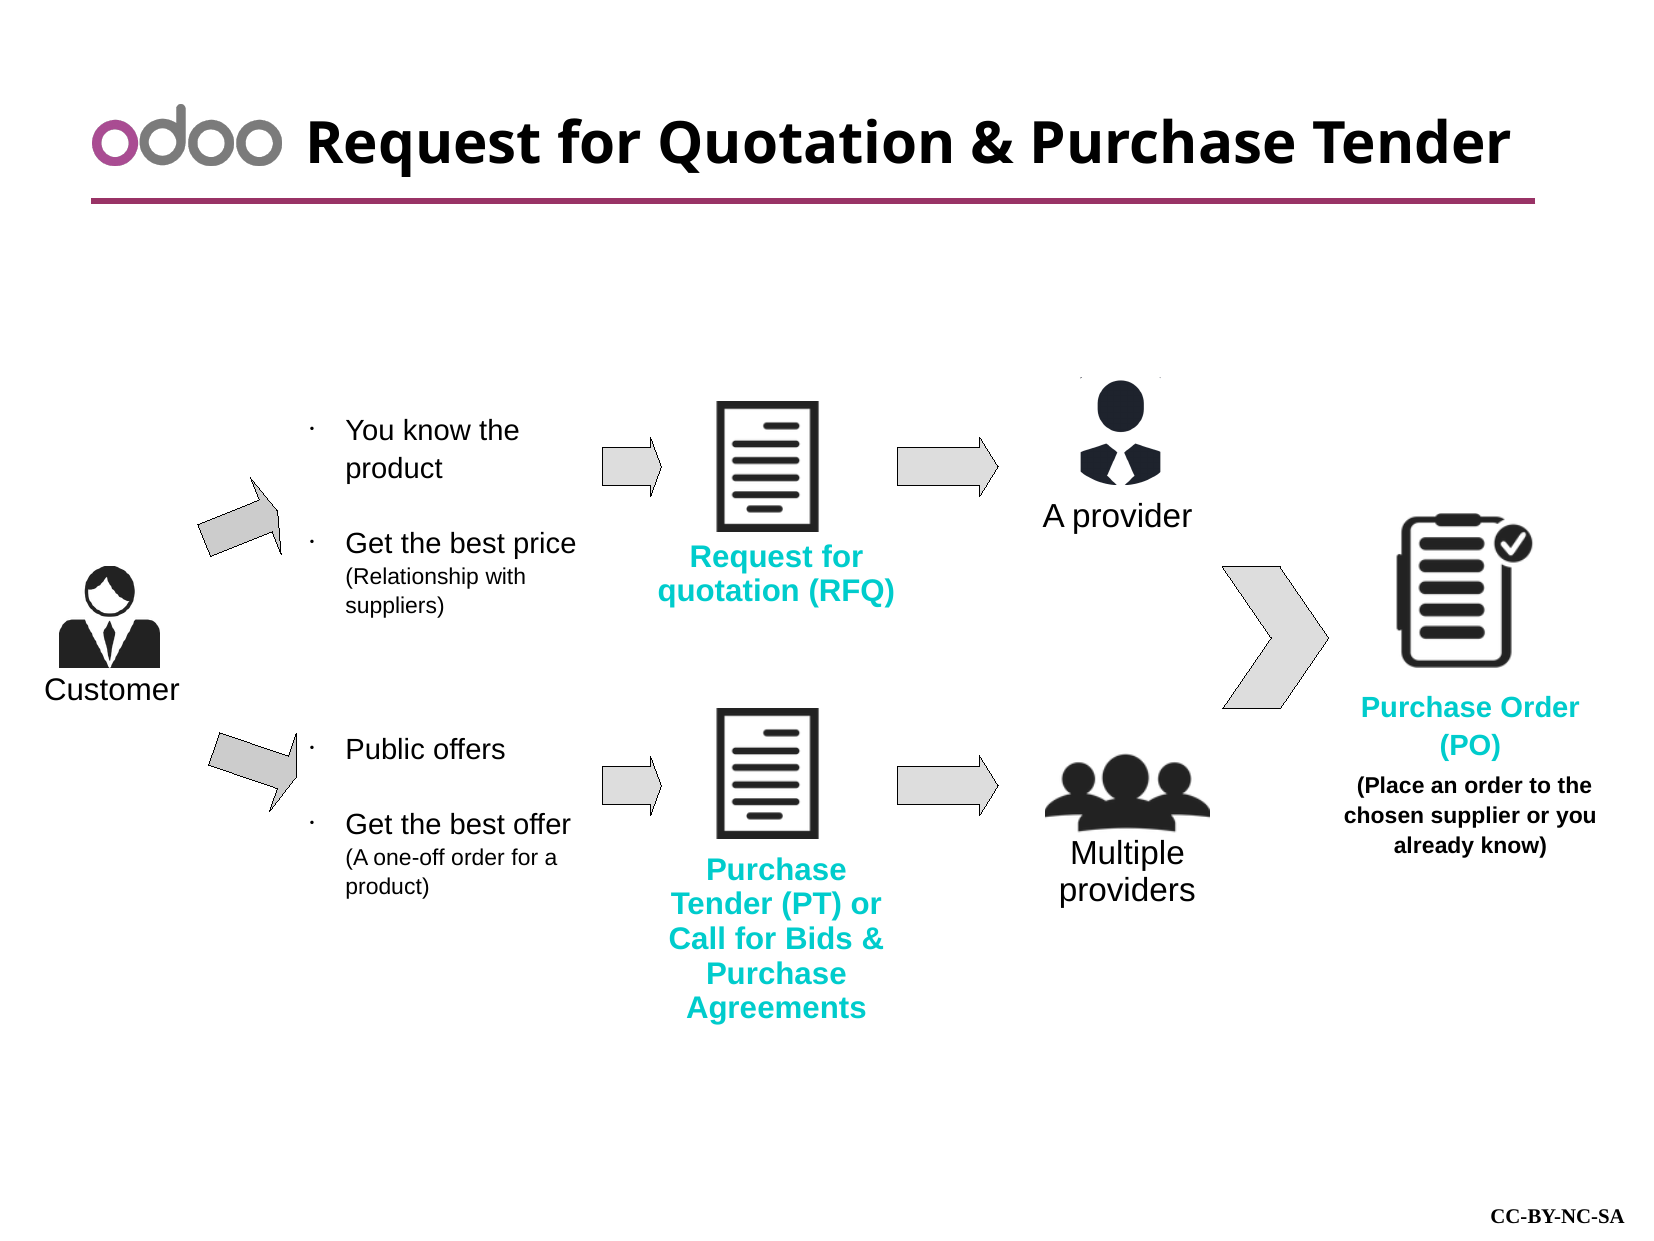

# Request for Quotation & Purchase Tender
You know the product
Get the best price (Relationship with suppliers)
A provider
Request for quotation (RFQ)
Customer
Purchase Order (PO)
 (Place an order to the chosen supplier or you already know)
Public offers
Get the best offer (A one-off order for a product)
Multiple providers
Purchase Tender (PT) or Call for Bids & Purchase Agreements